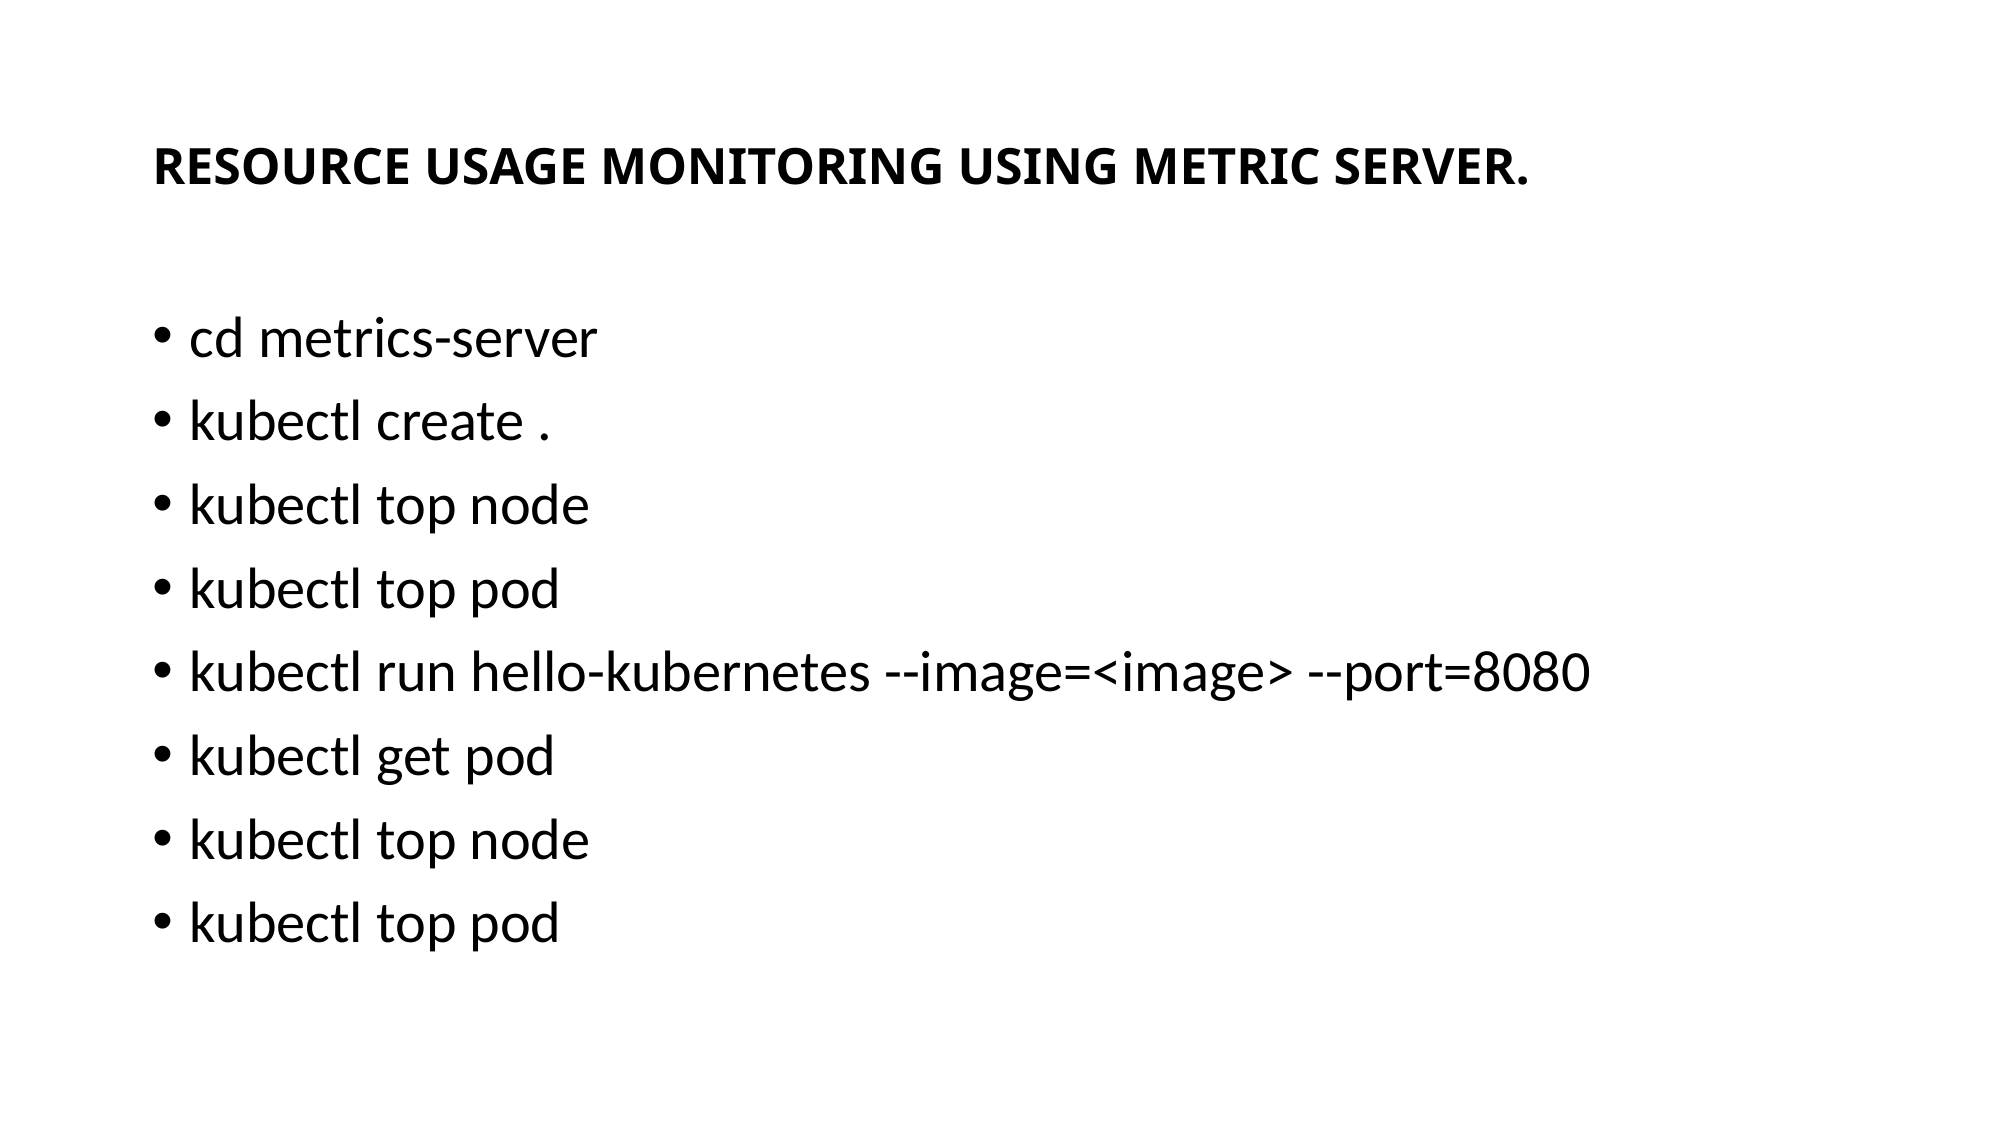

# RESOURCE USAGE MONITORING USING METRIC SERVER.
cd metrics-server
kubectl create .
kubectl top node
kubectl top pod
kubectl run hello-kubernetes --image=<image> --port=8080
kubectl get pod
kubectl top node
kubectl top pod